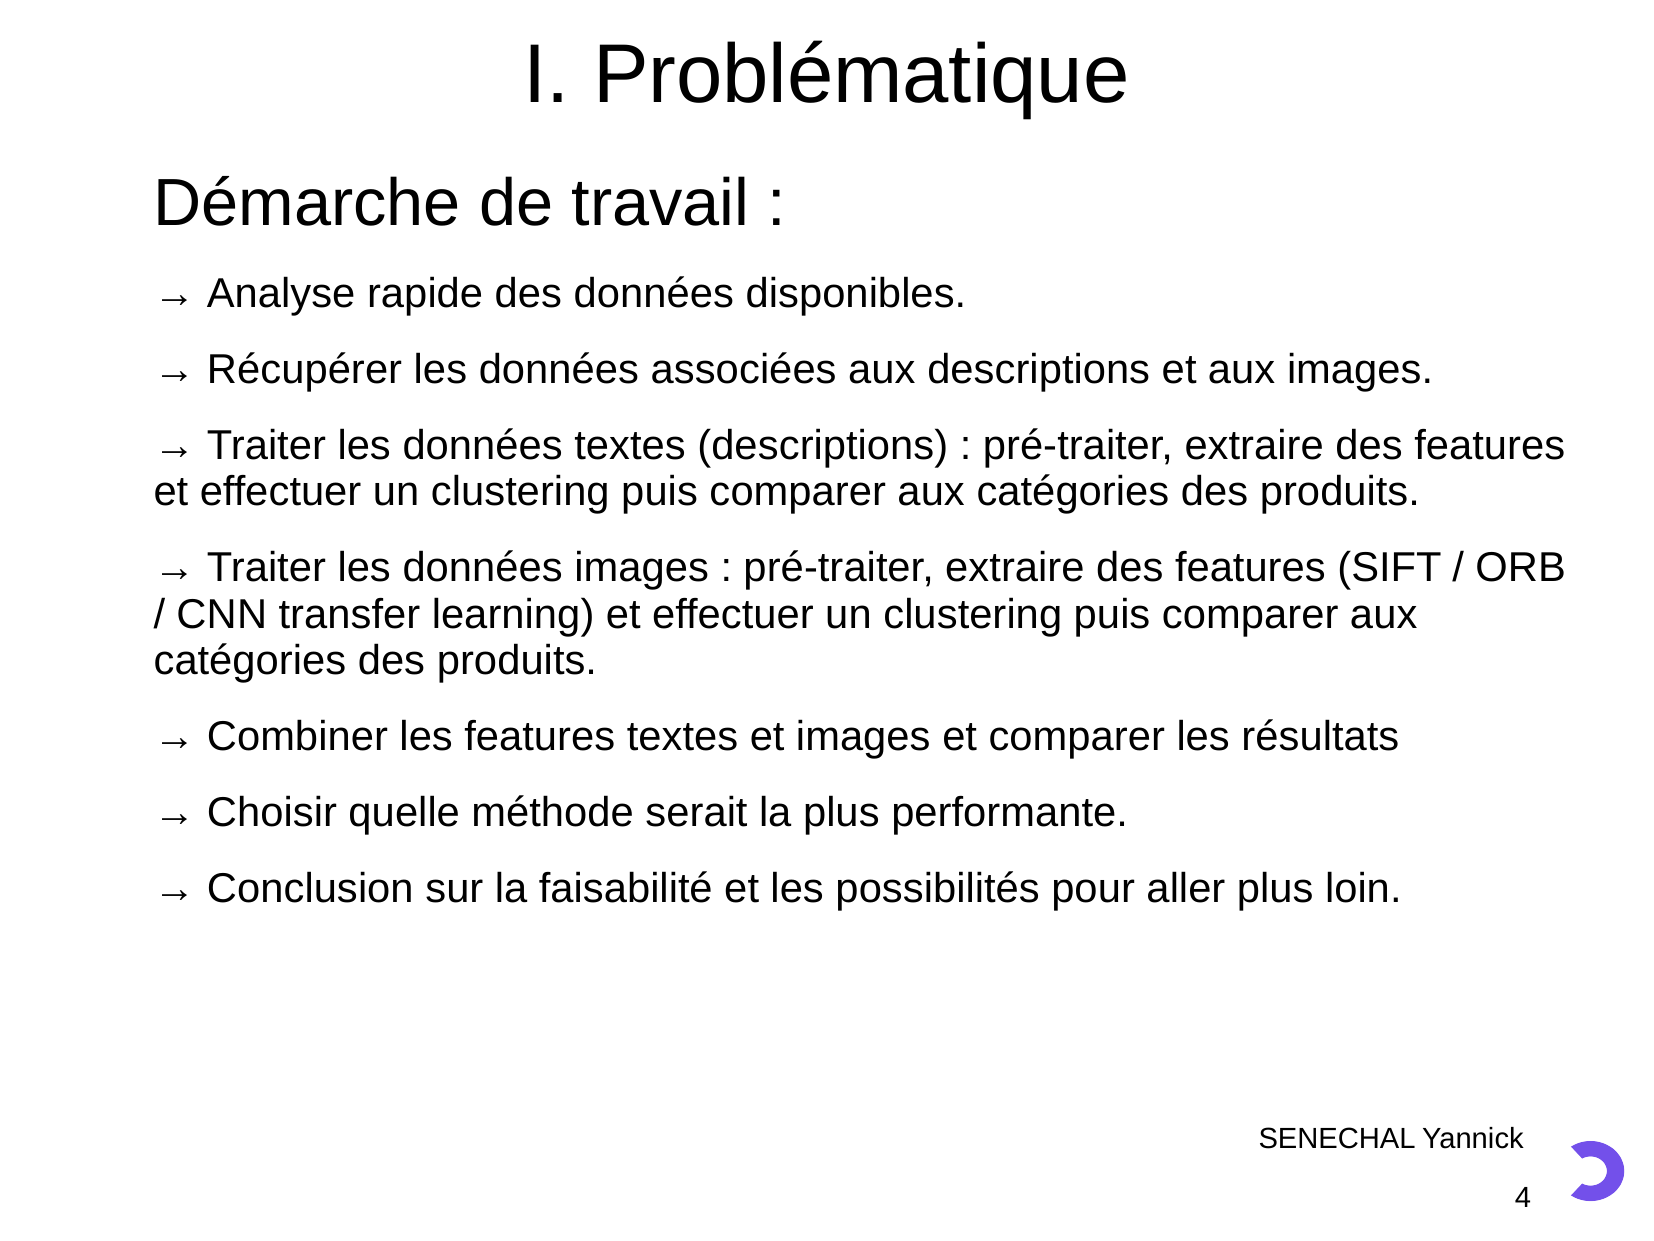

# I. Problématique
Démarche de travail :
→ Analyse rapide des données disponibles.
→ Récupérer les données associées aux descriptions et aux images.
→ Traiter les données textes (descriptions) : pré-traiter, extraire des features et effectuer un clustering puis comparer aux catégories des produits.
→ Traiter les données images : pré-traiter, extraire des features (SIFT / ORB / CNN transfer learning) et effectuer un clustering puis comparer aux catégories des produits.
→ Combiner les features textes et images et comparer les résultats
→ Choisir quelle méthode serait la plus performante.
→ Conclusion sur la faisabilité et les possibilités pour aller plus loin.
SENECHAL Yannick
4